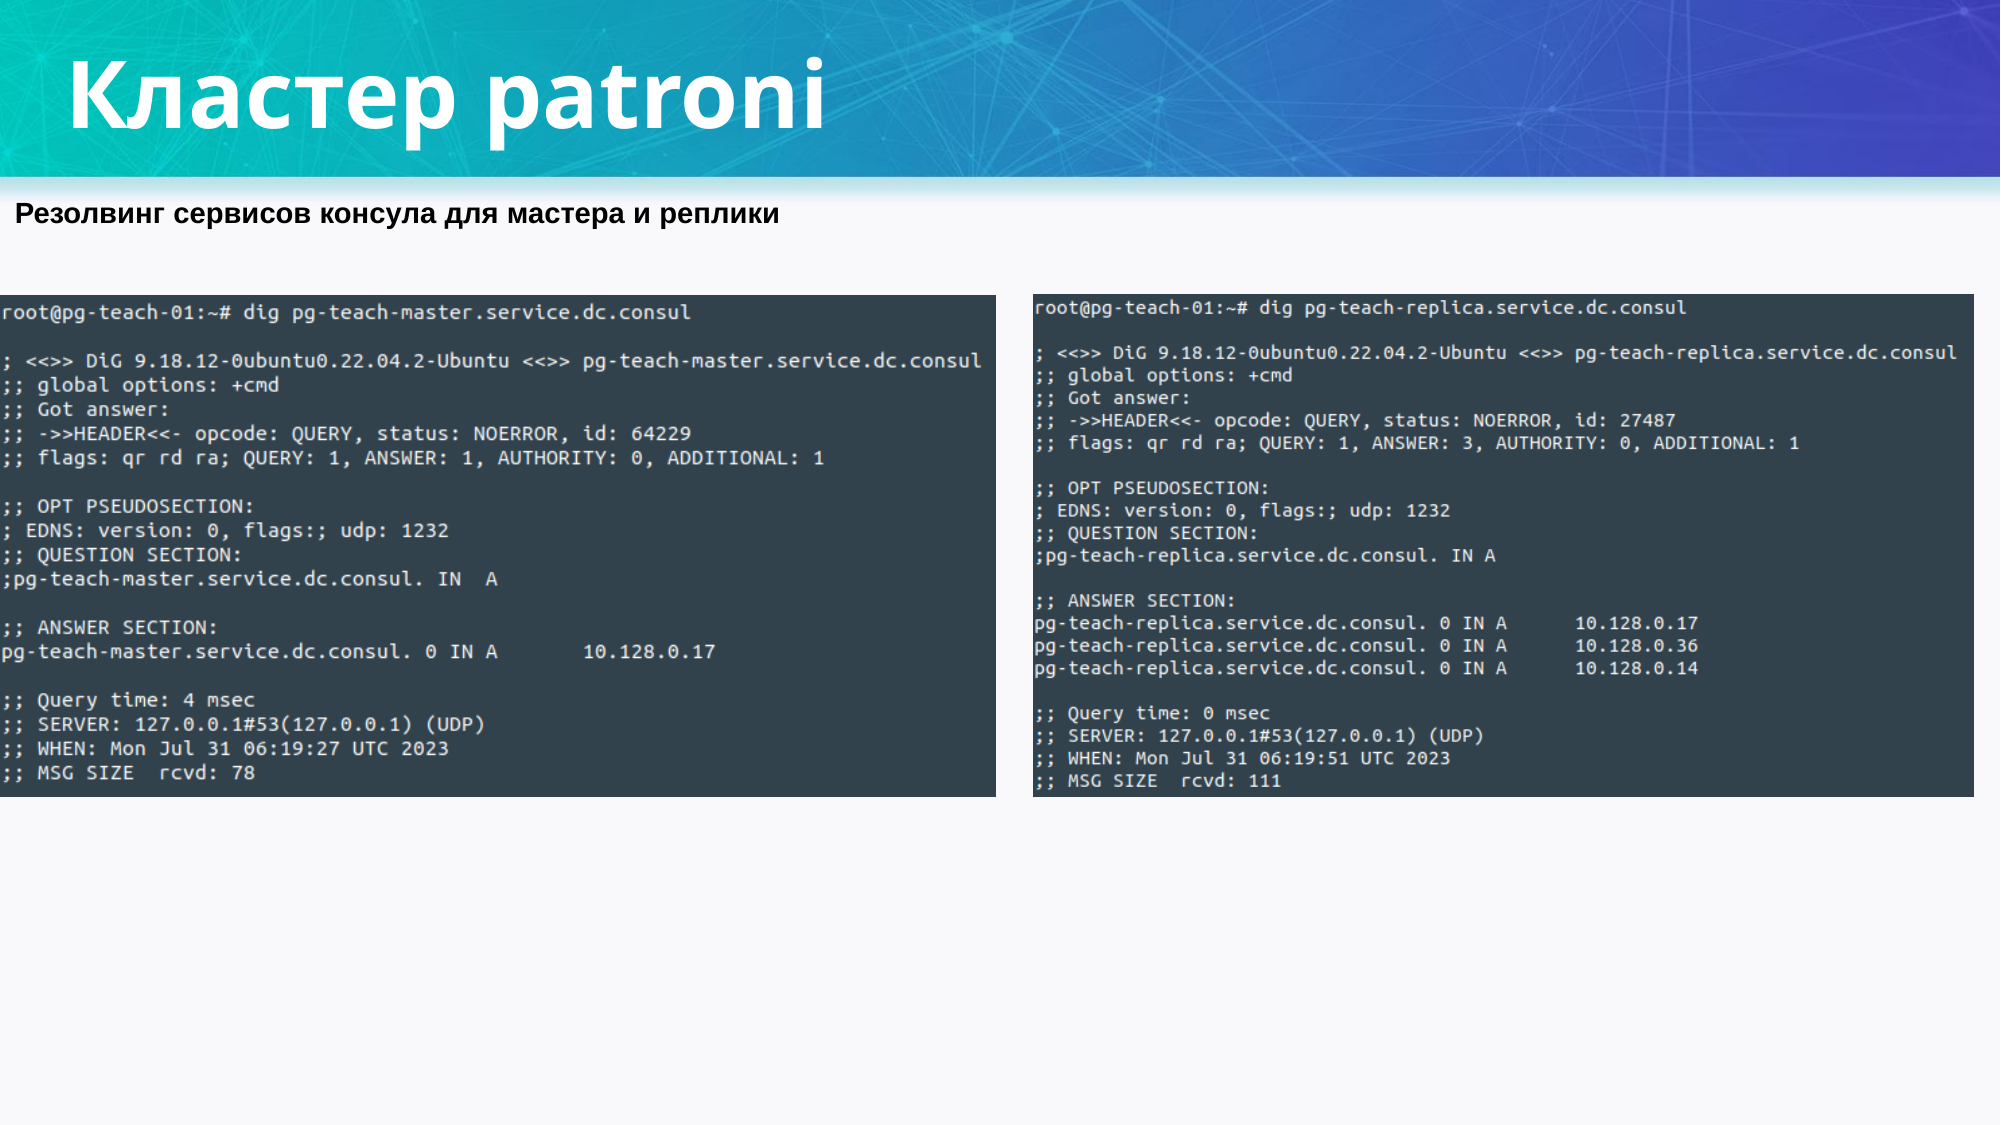

Кластер patroni
Резолвинг сервисов консула для мастера и реплики